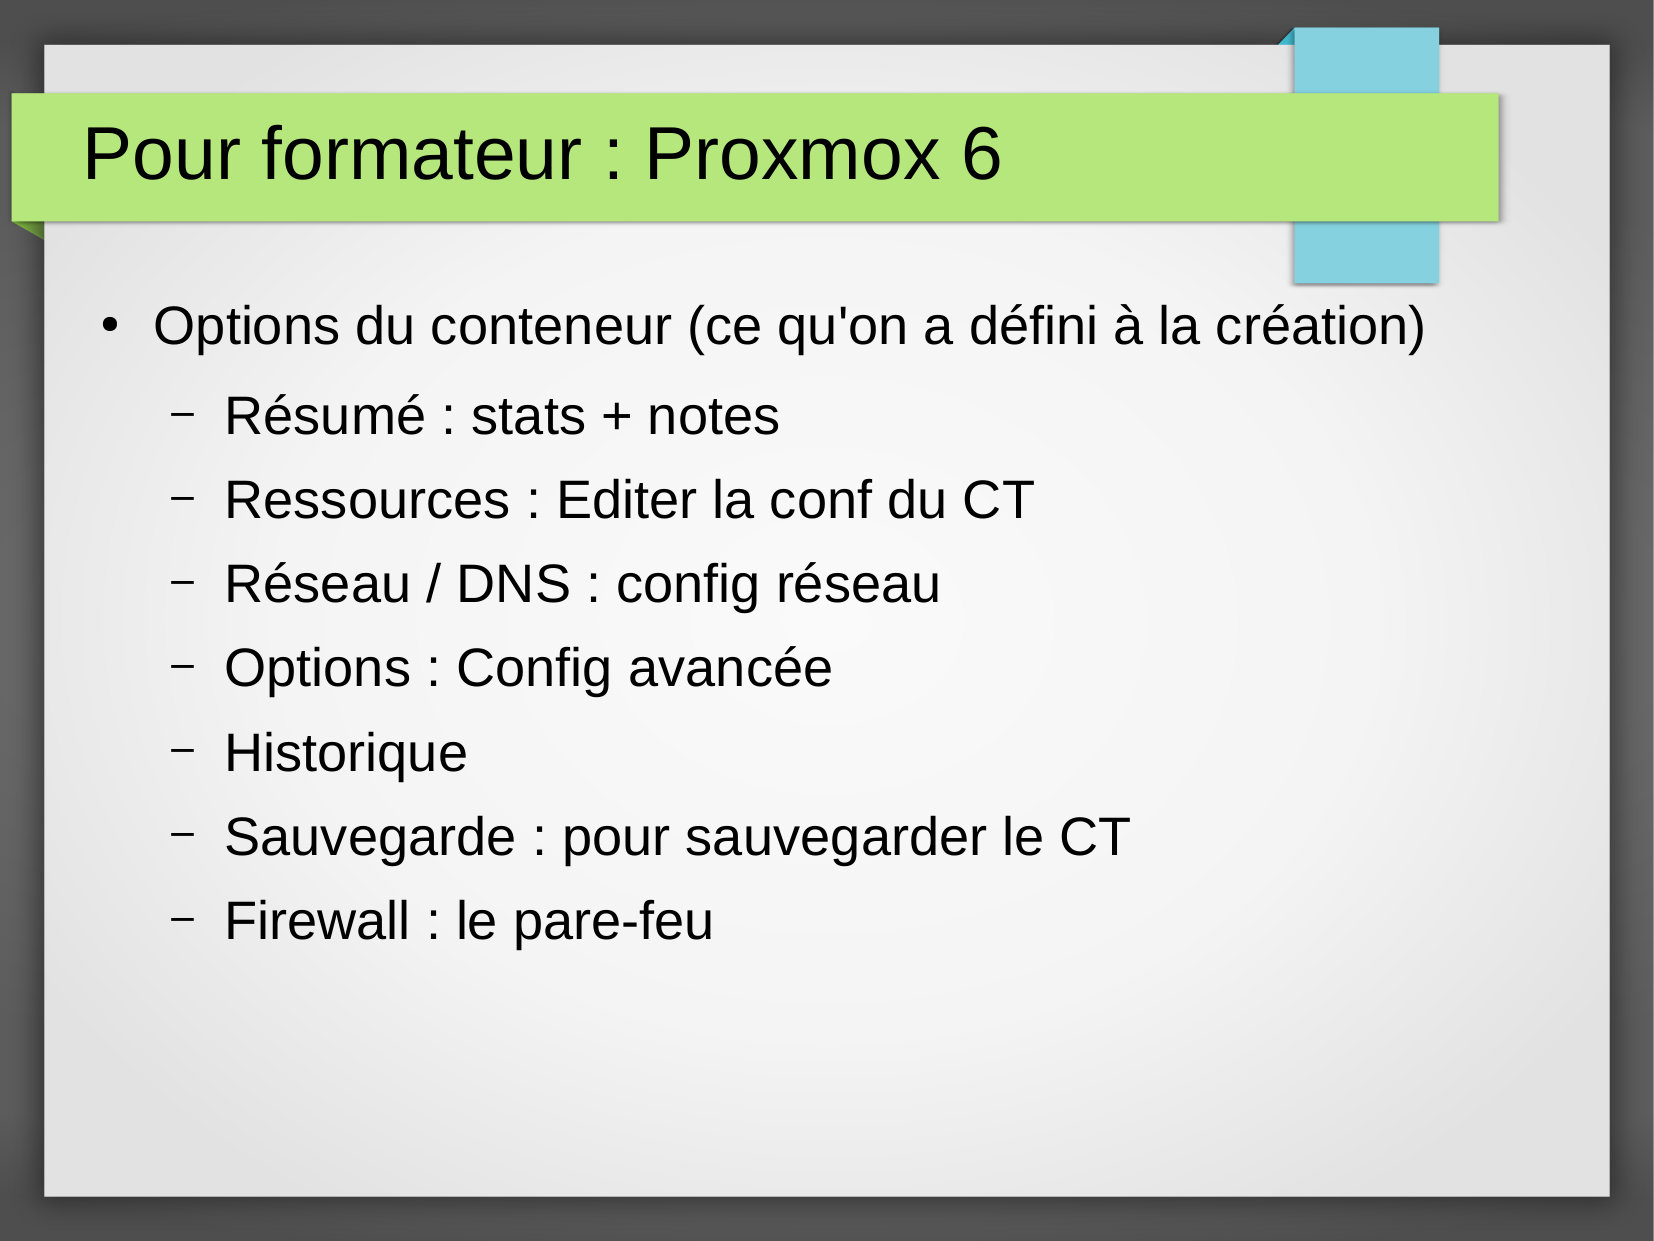

# Pour formateur : Proxmox 6
Options du conteneur (ce qu'on a défini à la création)
Résumé : stats + notes
Ressources : Editer la conf du CT
Réseau / DNS : config réseau
Options : Config avancée
Historique
Sauvegarde : pour sauvegarder le CT
Firewall : le pare-feu